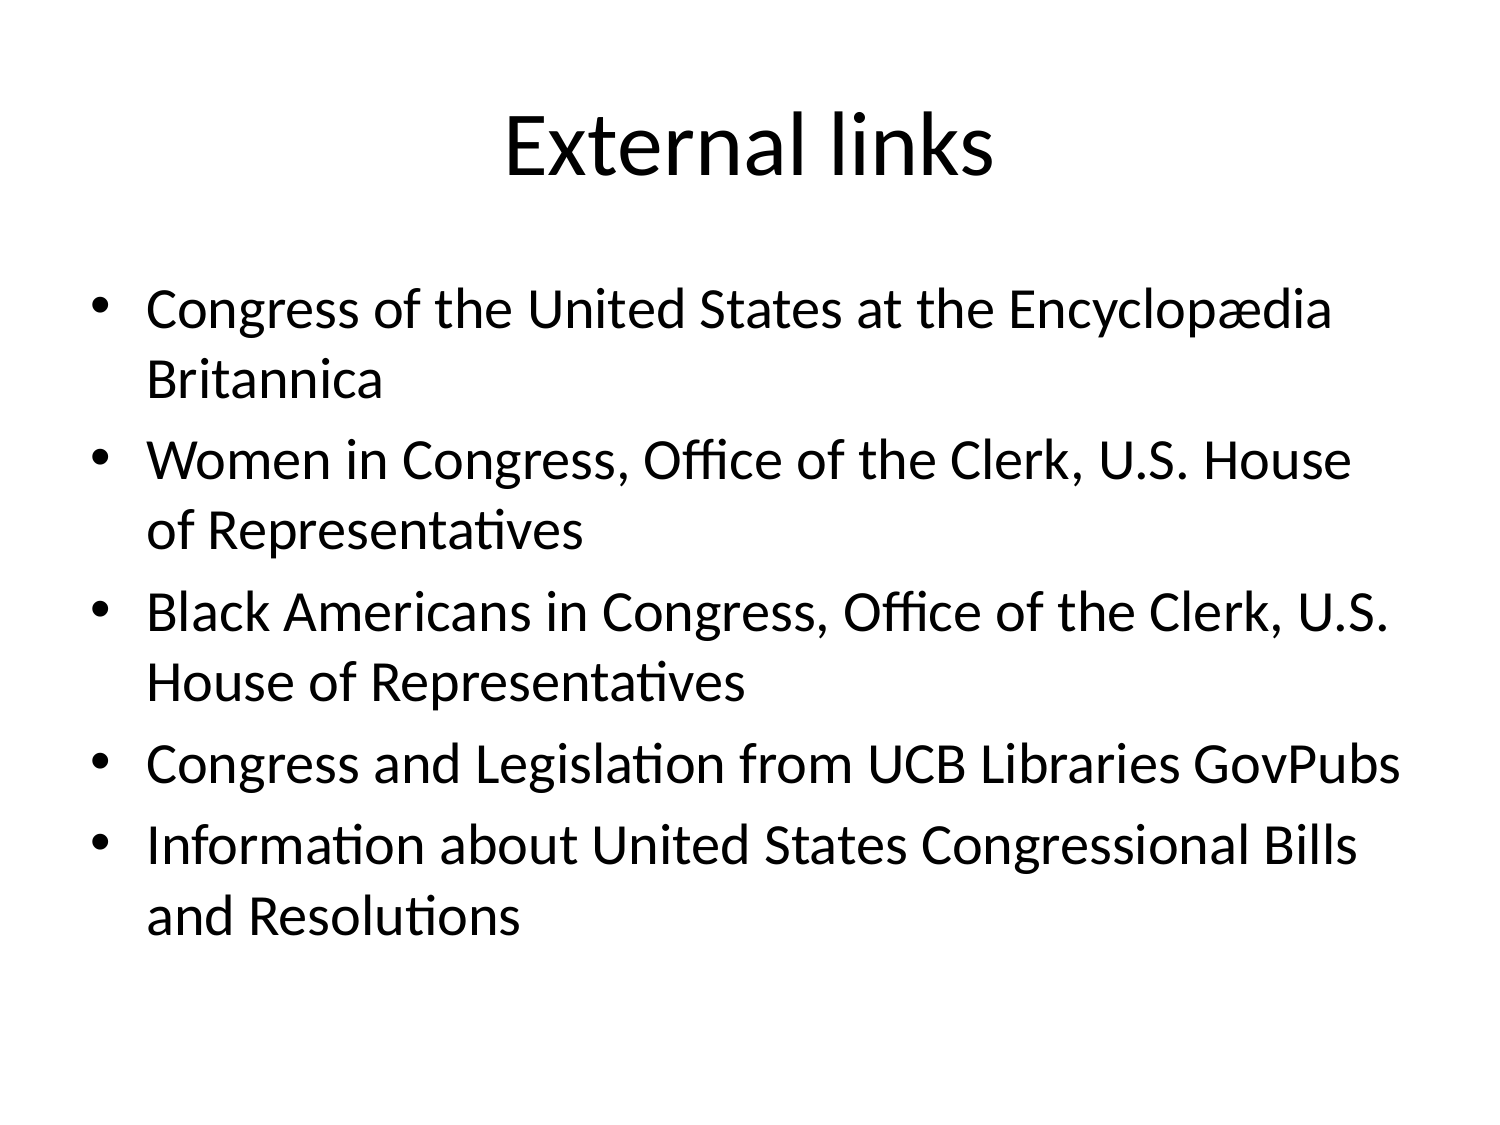

# External links
Congress of the United States at the Encyclopædia Britannica
Women in Congress, Office of the Clerk, U.S. House of Representatives
Black Americans in Congress, Office of the Clerk, U.S. House of Representatives
Congress and Legislation from UCB Libraries GovPubs
Information about United States Congressional Bills and Resolutions